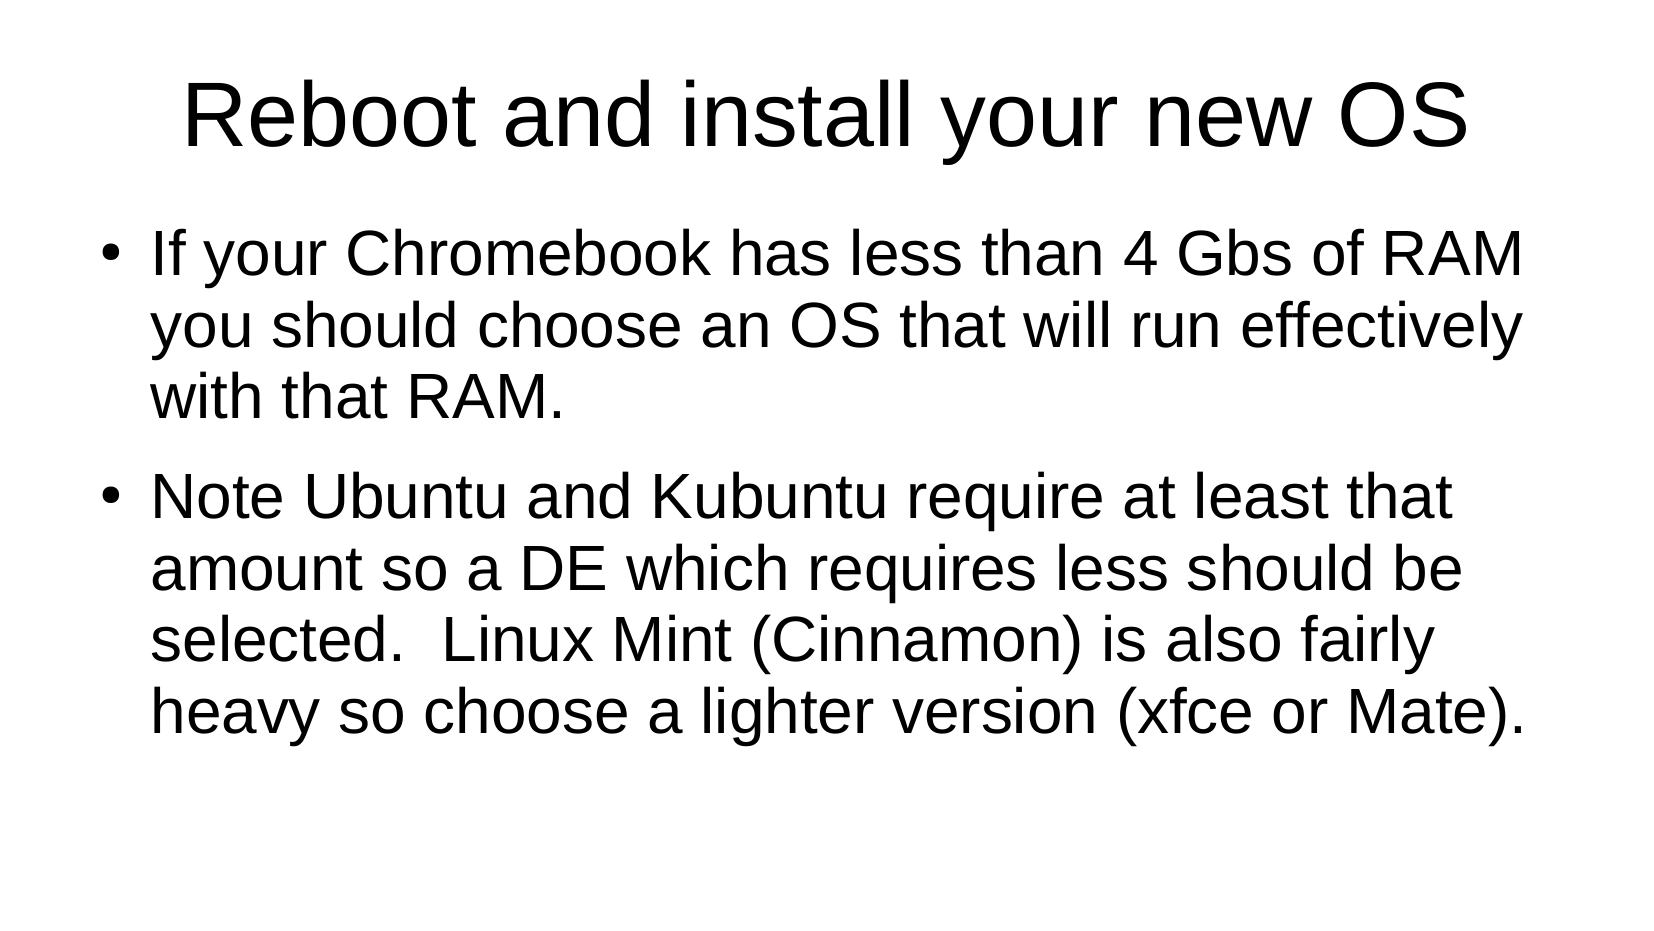

# Reboot and install your new OS
If your Chromebook has less than 4 Gbs of RAM you should choose an OS that will run effectively with that RAM.
Note Ubuntu and Kubuntu require at least that amount so a DE which requires less should be selected. Linux Mint (Cinnamon) is also fairly heavy so choose a lighter version (xfce or Mate).